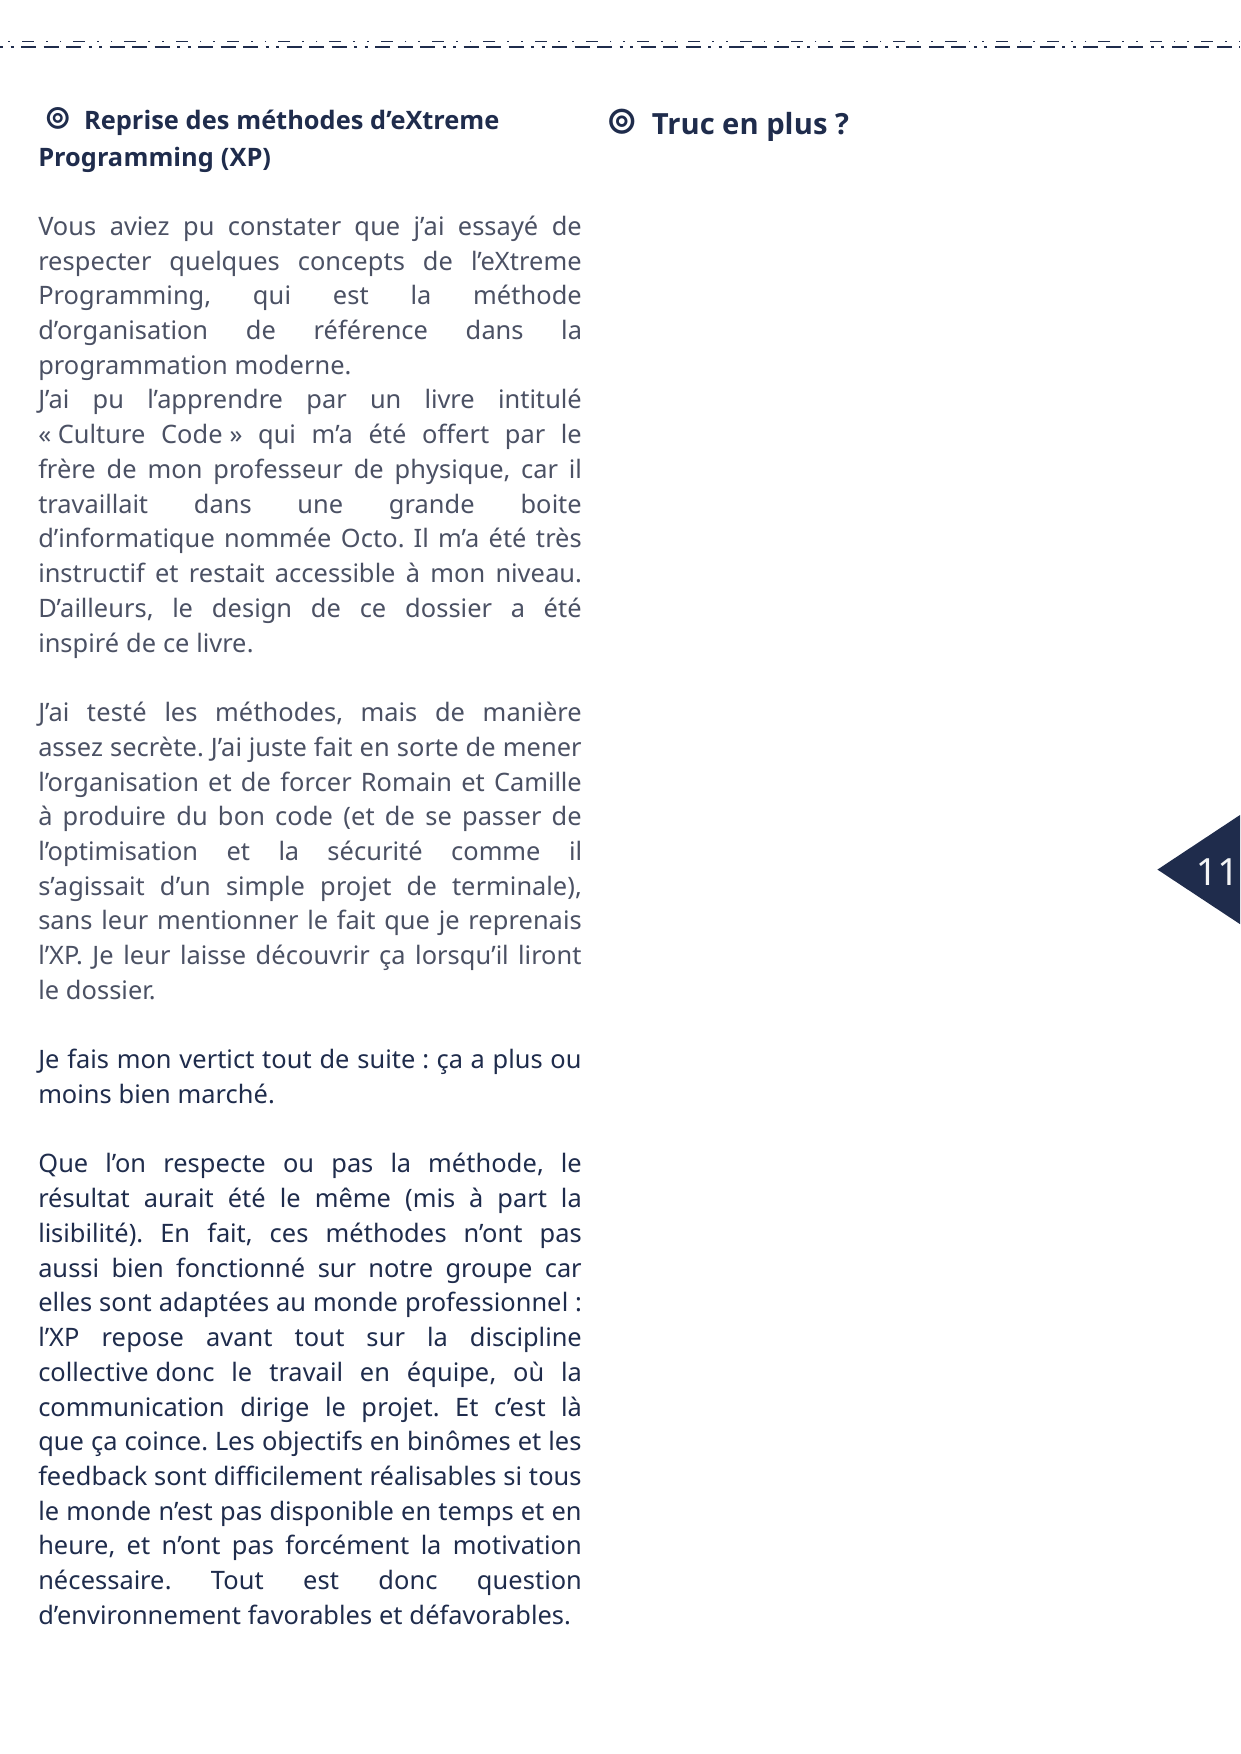

# ⌾ Reprise des méthodes d’eXtreme Programming (XP)
Vous aviez pu constater que j’ai essayé de respecter quelques concepts de l’eXtreme Programming, qui est la méthode d’organisation de référence dans la programmation moderne.
J’ai pu l’apprendre par un livre intitulé « Culture Code » qui m’a été offert par le frère de mon professeur de physique, car il travaillait dans une grande boite d’informatique nommée Octo. Il m’a été très instructif et restait accessible à mon niveau. D’ailleurs, le design de ce dossier a été inspiré de ce livre.
J’ai testé les méthodes, mais de manière assez secrète. J’ai juste fait en sorte de mener l’organisation et de forcer Romain et Camille à produire du bon code (et de se passer de l’optimisation et la sécurité comme il s’agissait d’un simple projet de terminale), sans leur mentionner le fait que je reprenais l’XP. Je leur laisse découvrir ça lorsqu’il liront le dossier.
Je fais mon vertict tout de suite : ça a plus ou moins bien marché.
Que l’on respecte ou pas la méthode, le résultat aurait été le même (mis à part la lisibilité). En fait, ces méthodes n’ont pas aussi bien fonctionné sur notre groupe car elles sont adaptées au monde professionnel : l’XP repose avant tout sur la discipline collective donc le travail en équipe, où la communication dirige le projet. Et c’est là que ça coince. Les objectifs en binômes et les feedback sont difficilement réalisables si tous le monde n’est pas disponible en temps et en heure, et n’ont pas forcément la motivation nécessaire. Tout est donc question d’environnement favorables et défavorables.
⌾ Truc en plus ?